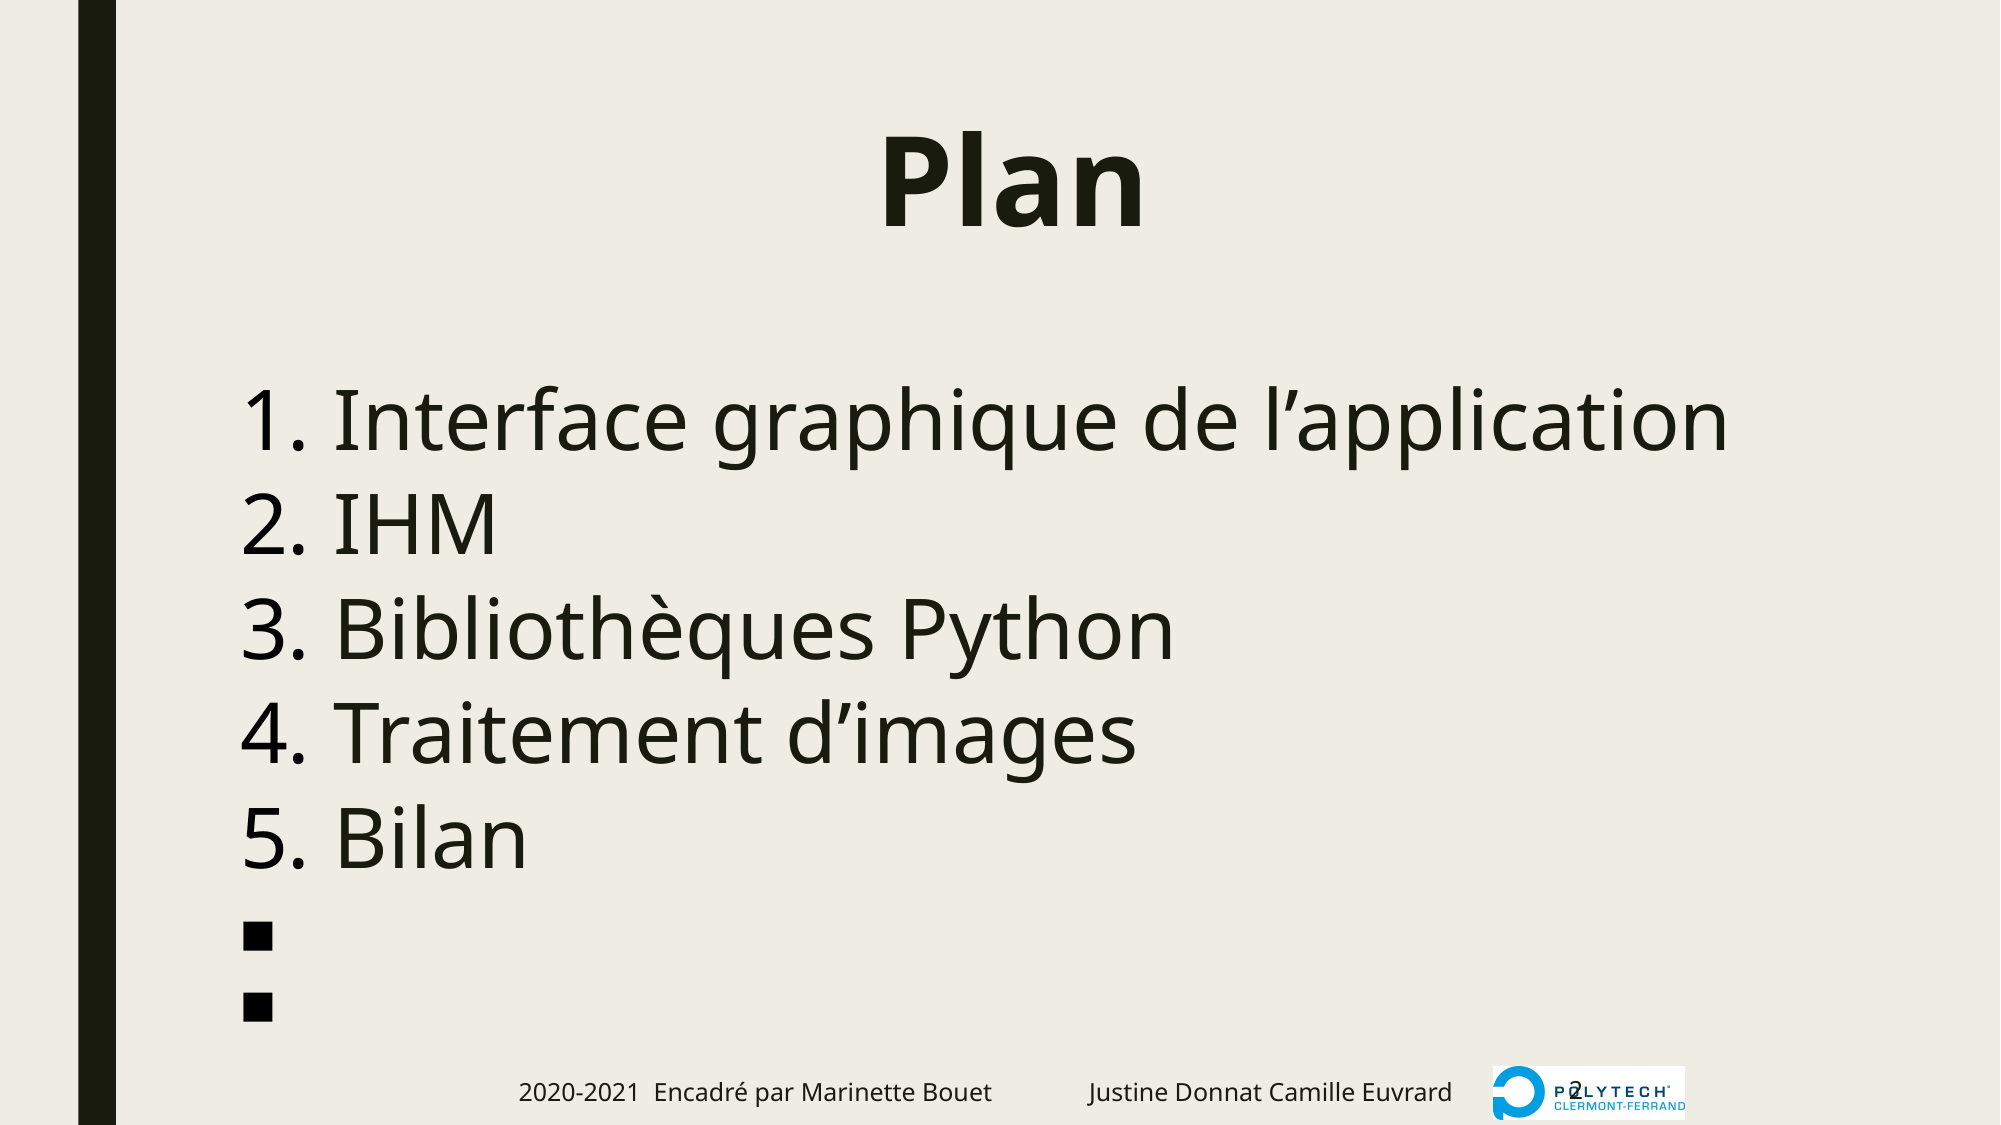

# Plan
 Interface graphique de l’application
 IHM
 Bibliothèques Python
 Traitement d’images
 Bilan
2020-2021 Encadré par Marinette Bouet Justine Donnat Camille Euvrard
2